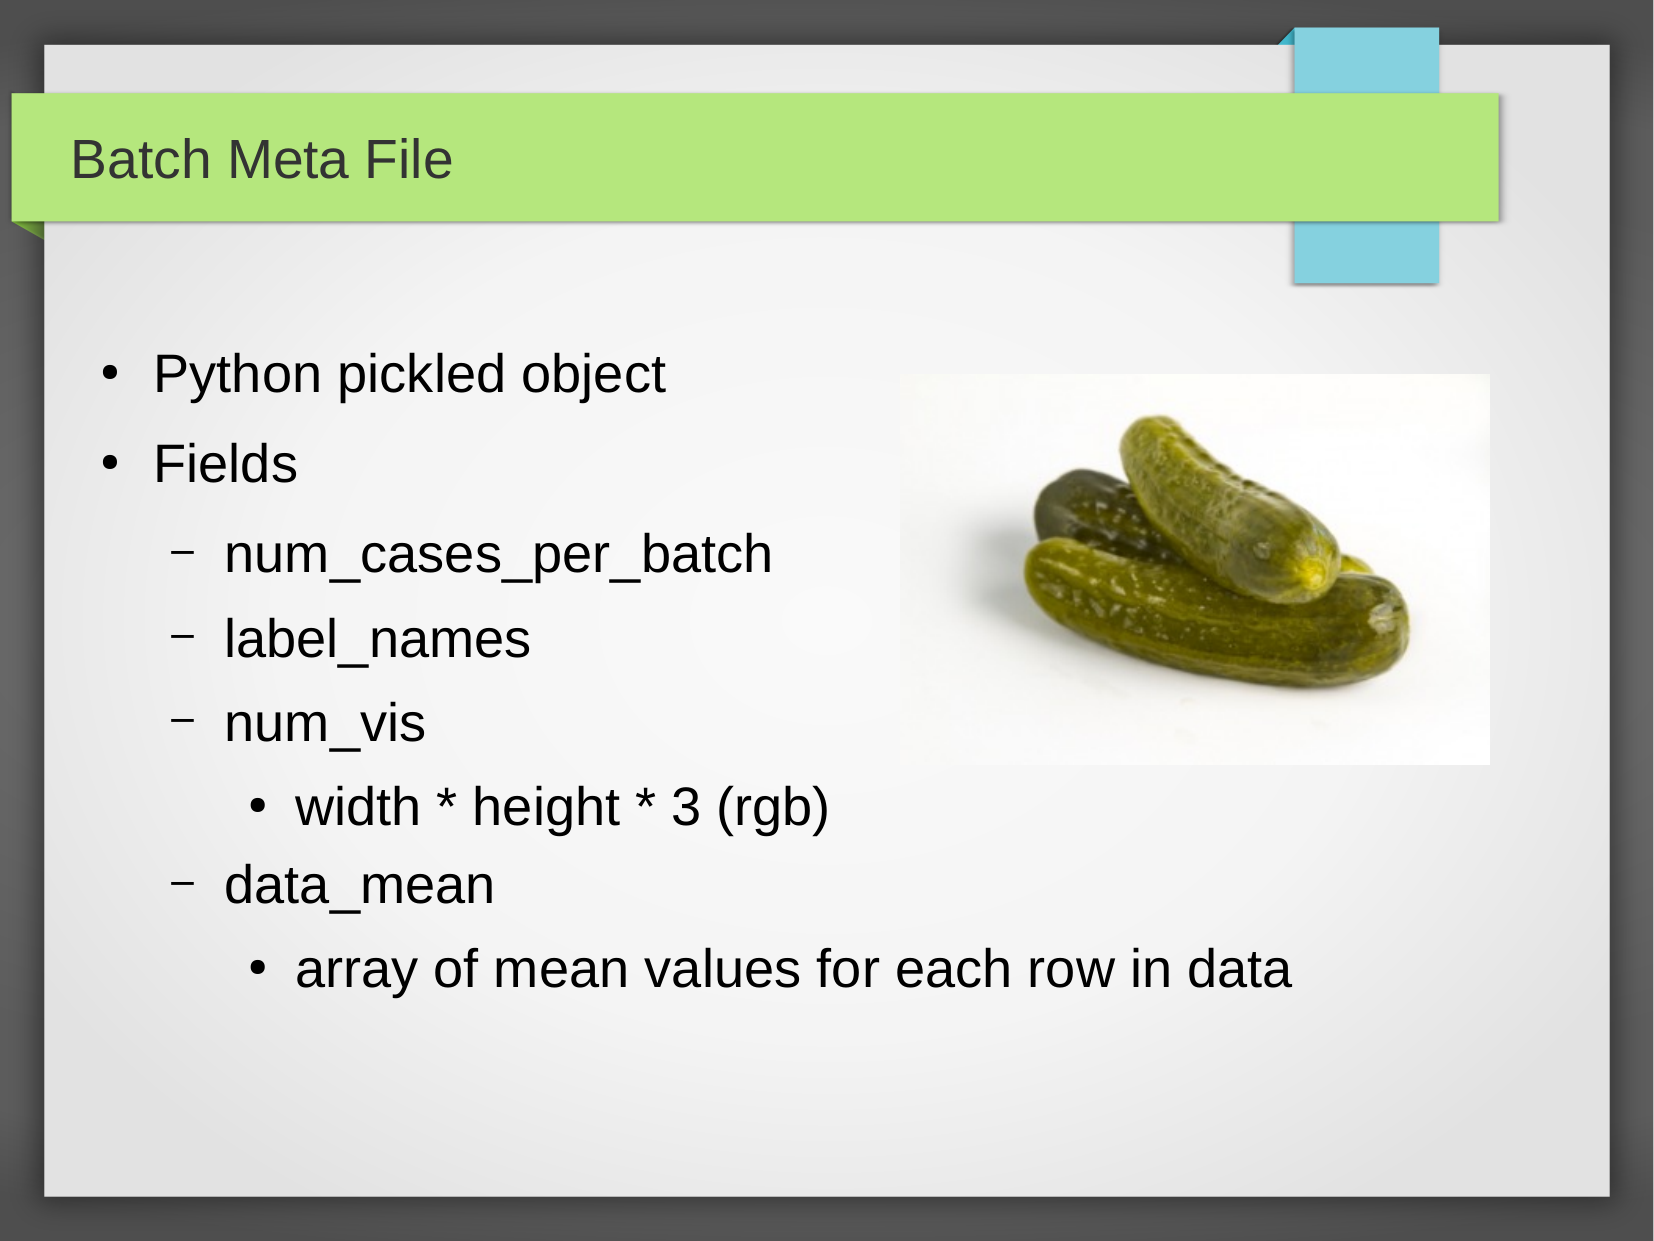

# Batch Meta File
Python pickled object
Fields
num_cases_per_batch
label_names
num_vis
width * height * 3 (rgb)
data_mean
array of mean values for each row in data